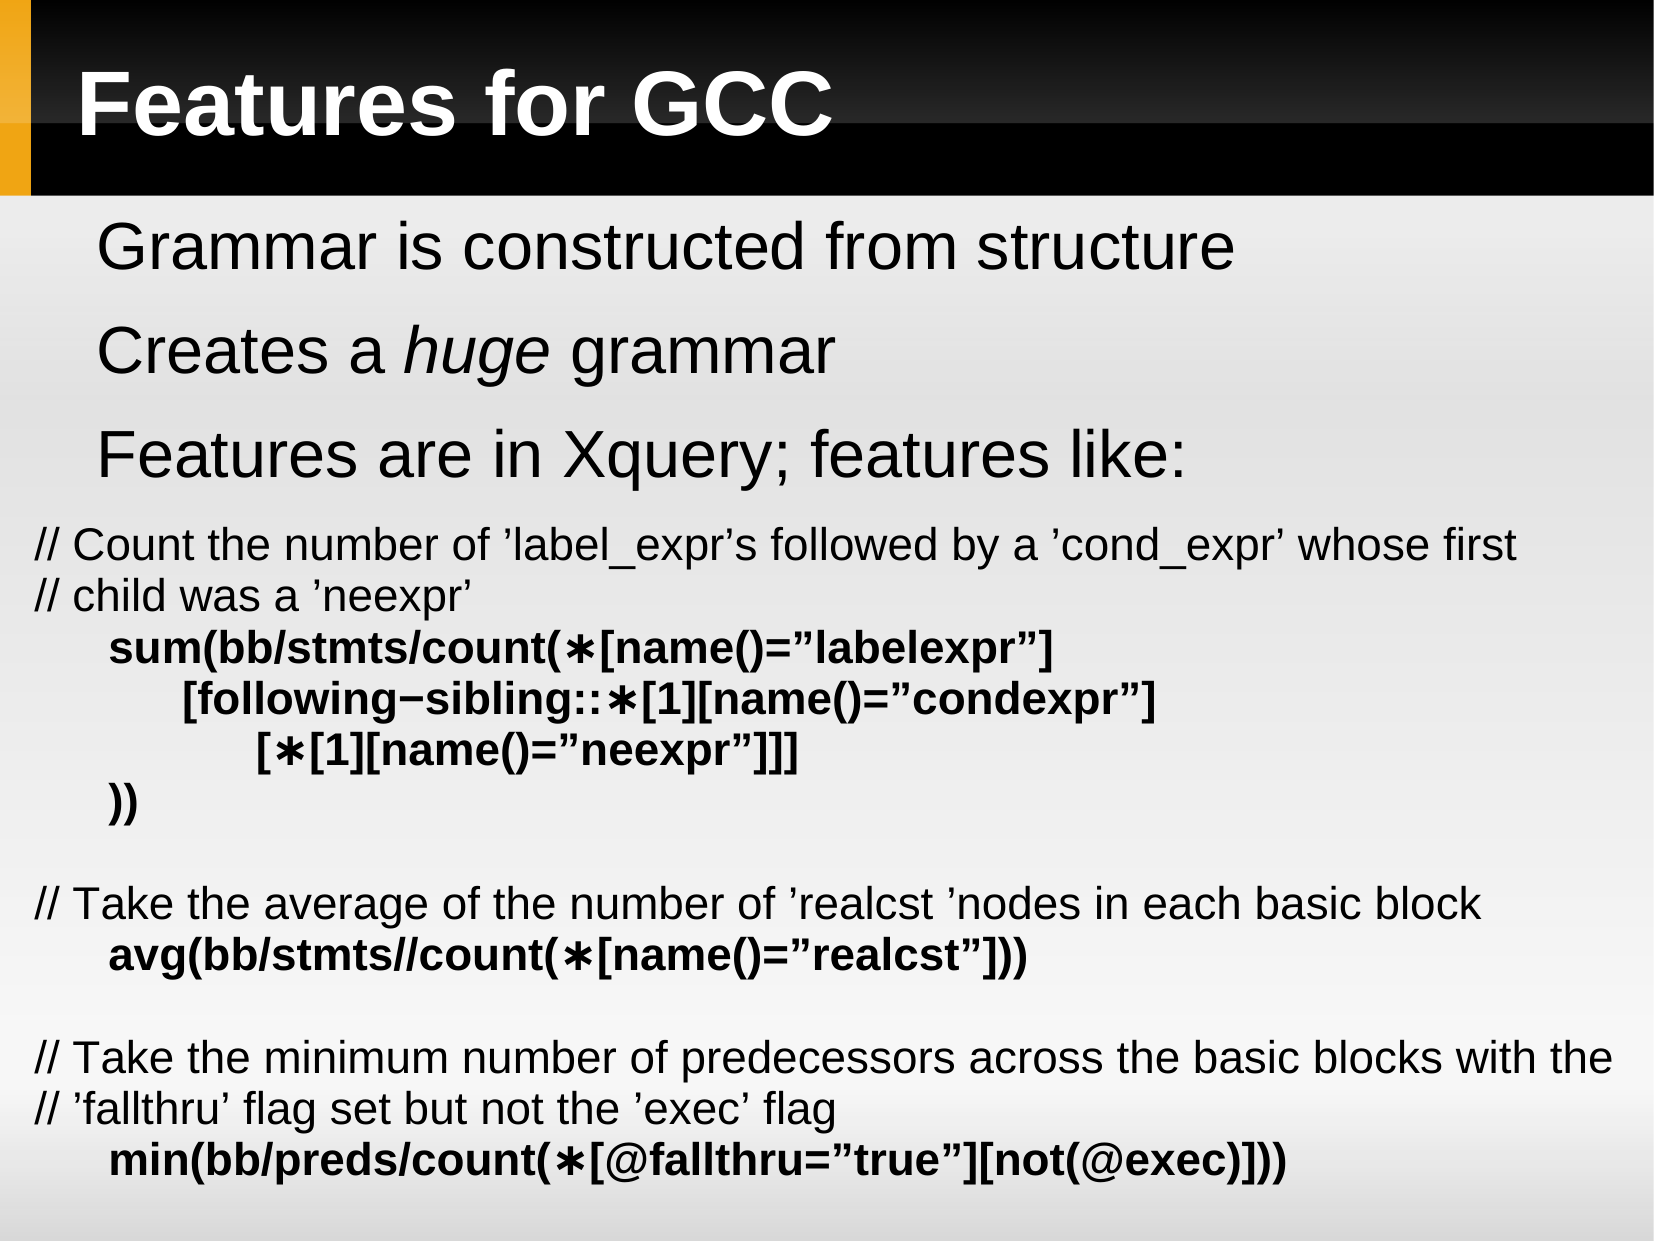

# Features for GCC
Grammar is constructed from structure
Creates a huge grammar
Features are in Xquery; features like:
// Count the number of ’label_expr’s followed by a ’cond_expr’ whose first
// child was a ’neexpr’
	sum(bb/stmts/count(∗[name()=”labelexpr”]
		[following−sibling::∗[1][name()=”condexpr”]
			[∗[1][name()=”neexpr”]]]
	))
// Take the average of the number of ’realcst ’nodes in each basic block
	avg(bb/stmts//count(∗[name()=”realcst”]))
// Take the minimum number of predecessors across the basic blocks with the
// ’fallthru’ flag set but not the ’exec’ flag
	min(bb/preds/count(∗[@fallthru=”true”][not(@exec)]))